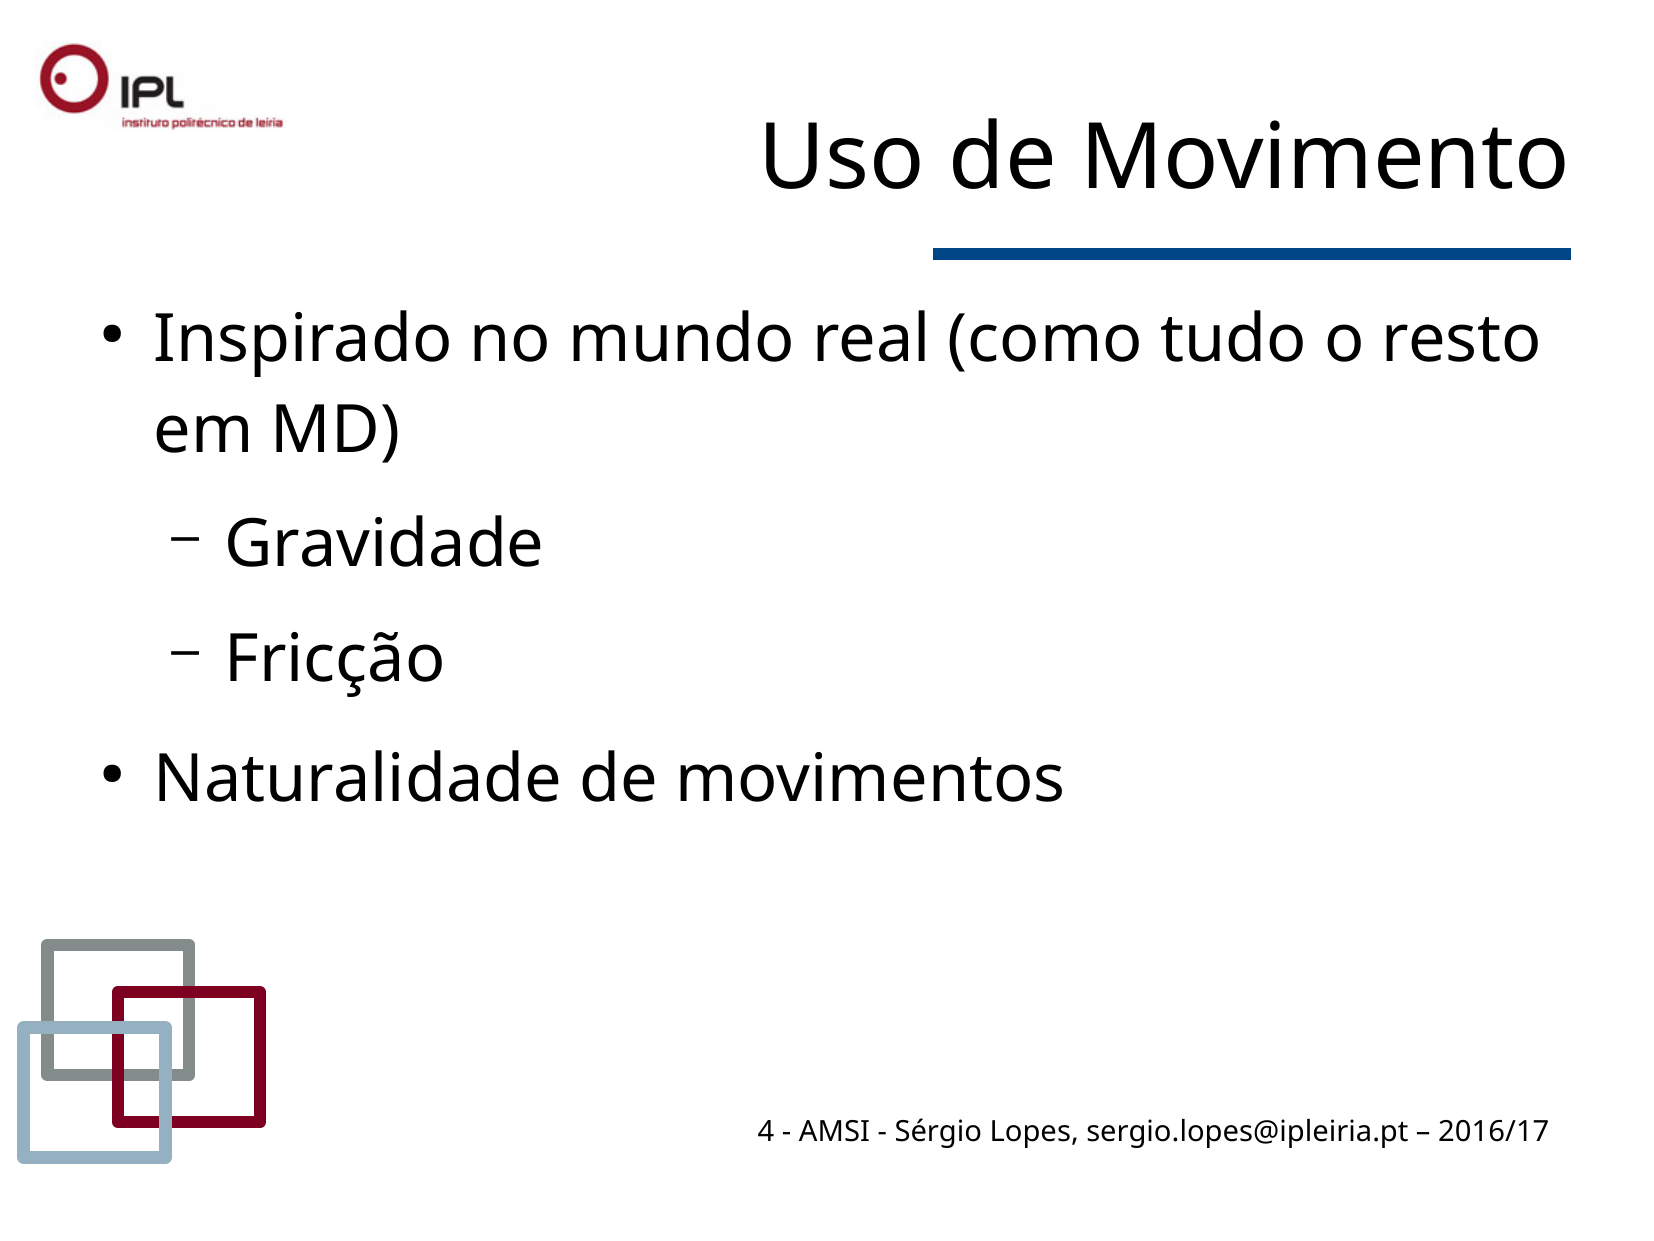

# Uso de Movimento
Inspirado no mundo real (como tudo o resto em MD)
Gravidade
Fricção
Naturalidade de movimentos
4 - AMSI - Sérgio Lopes, sergio.lopes@ipleiria.pt – 2016/17